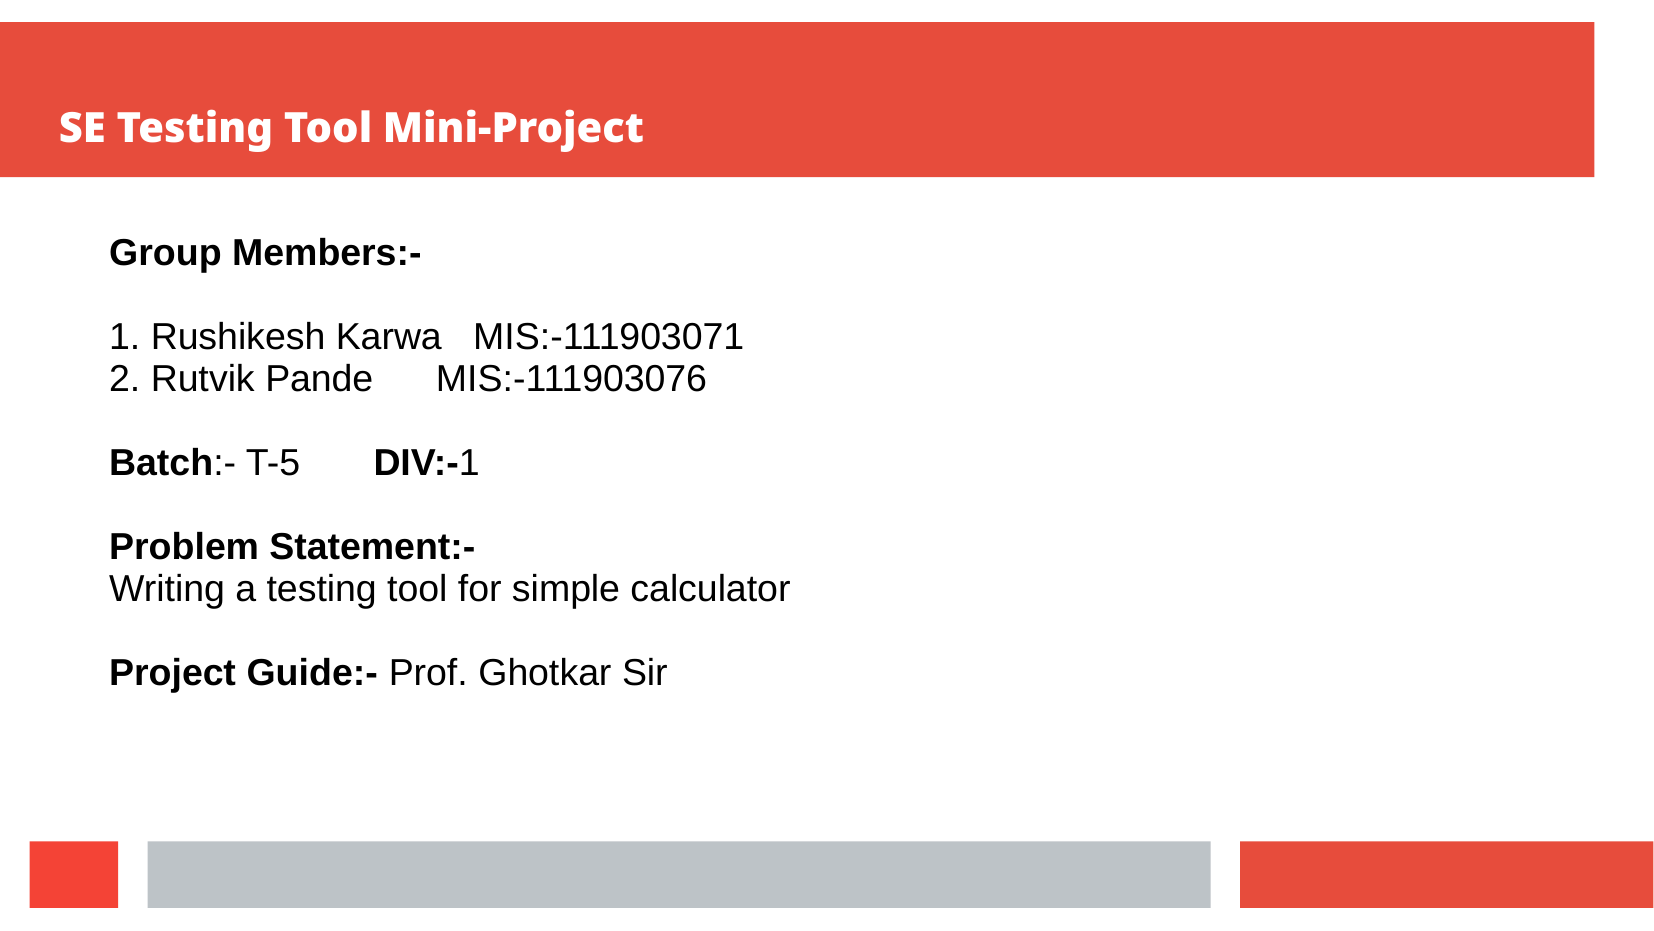

# SE Testing Tool Mini-Project
Group Members:-
1. Rushikesh Karwa MIS:-111903071
2. Rutvik Pande	 MIS:-111903076
Batch:- T-5 DIV:-1
Problem Statement:-
Writing a testing tool for simple calculator
Project Guide:- Prof. Ghotkar Sir